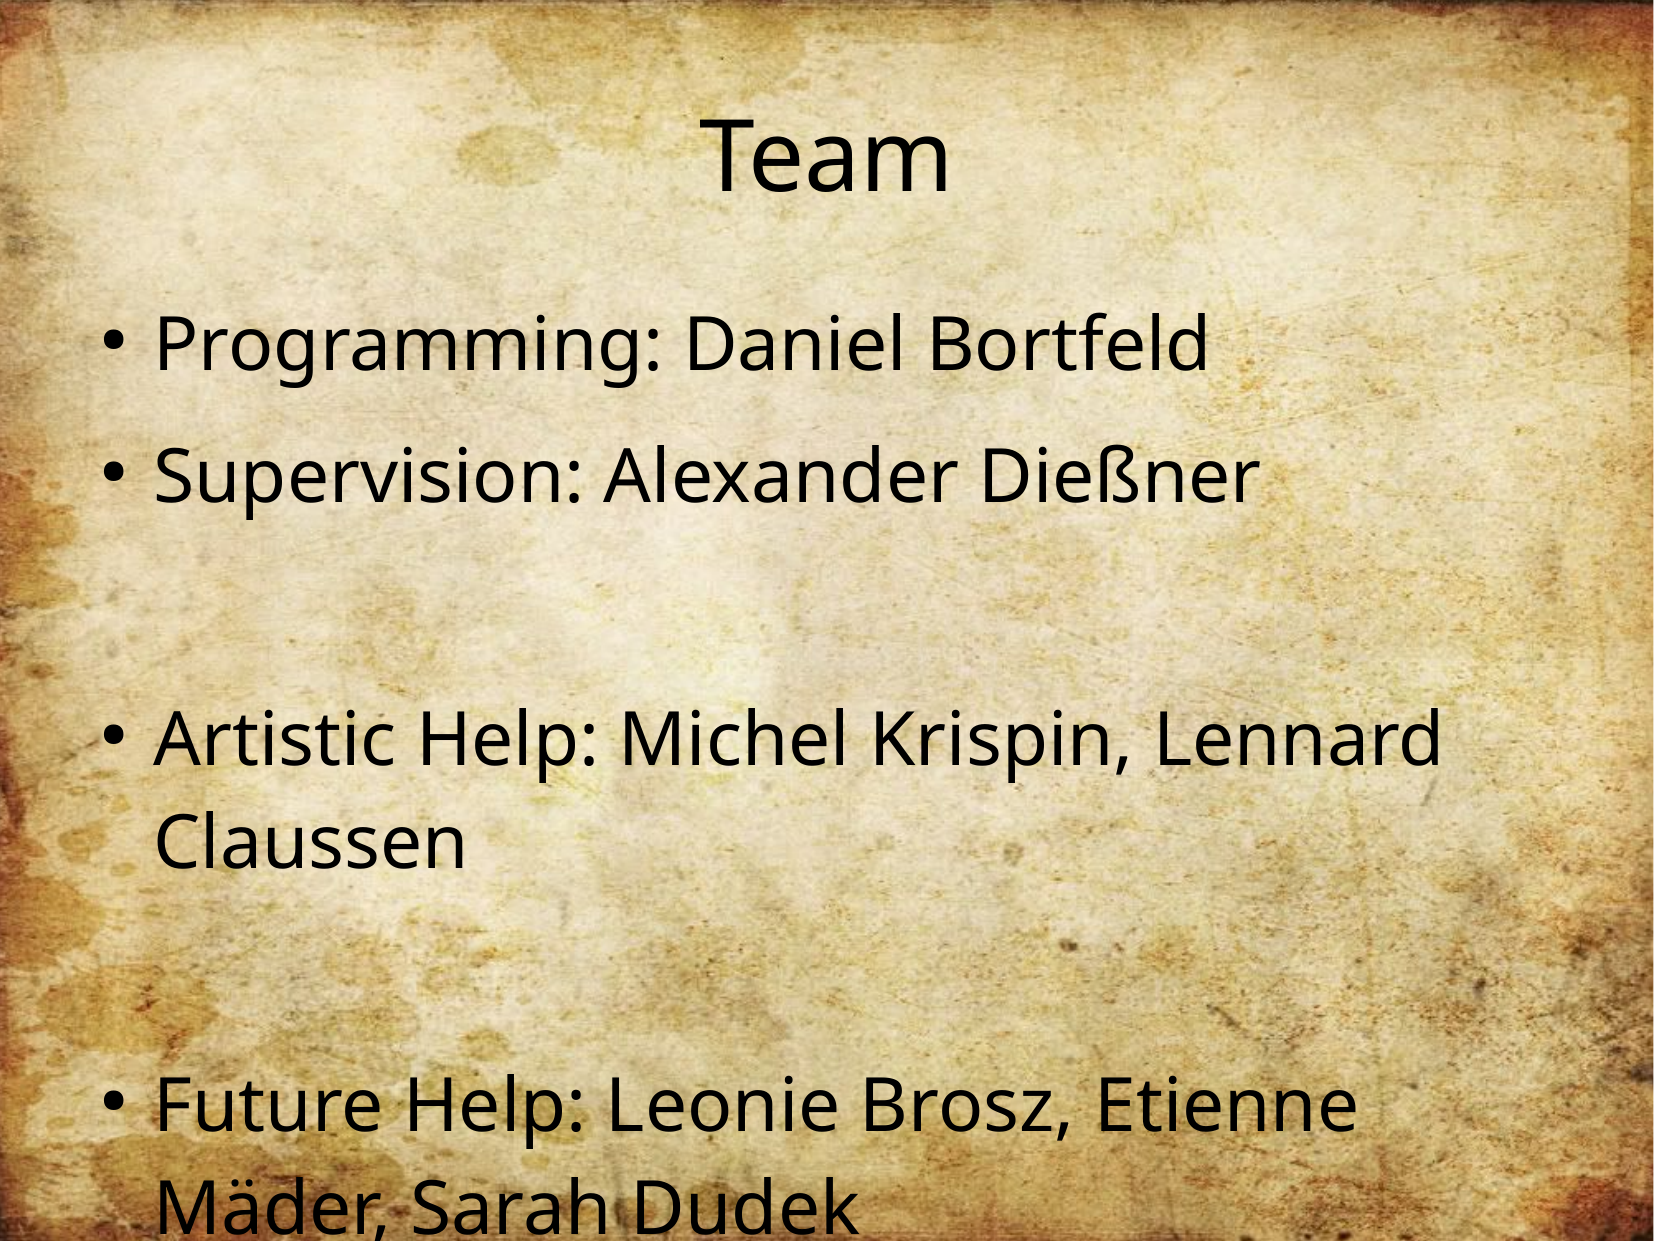

# Team
Programming: Daniel Bortfeld
Supervision: Alexander Dießner
Artistic Help: Michel Krispin, Lennard Claussen
Future Help: Leonie Brosz, Etienne Mäder, Sarah Dudek